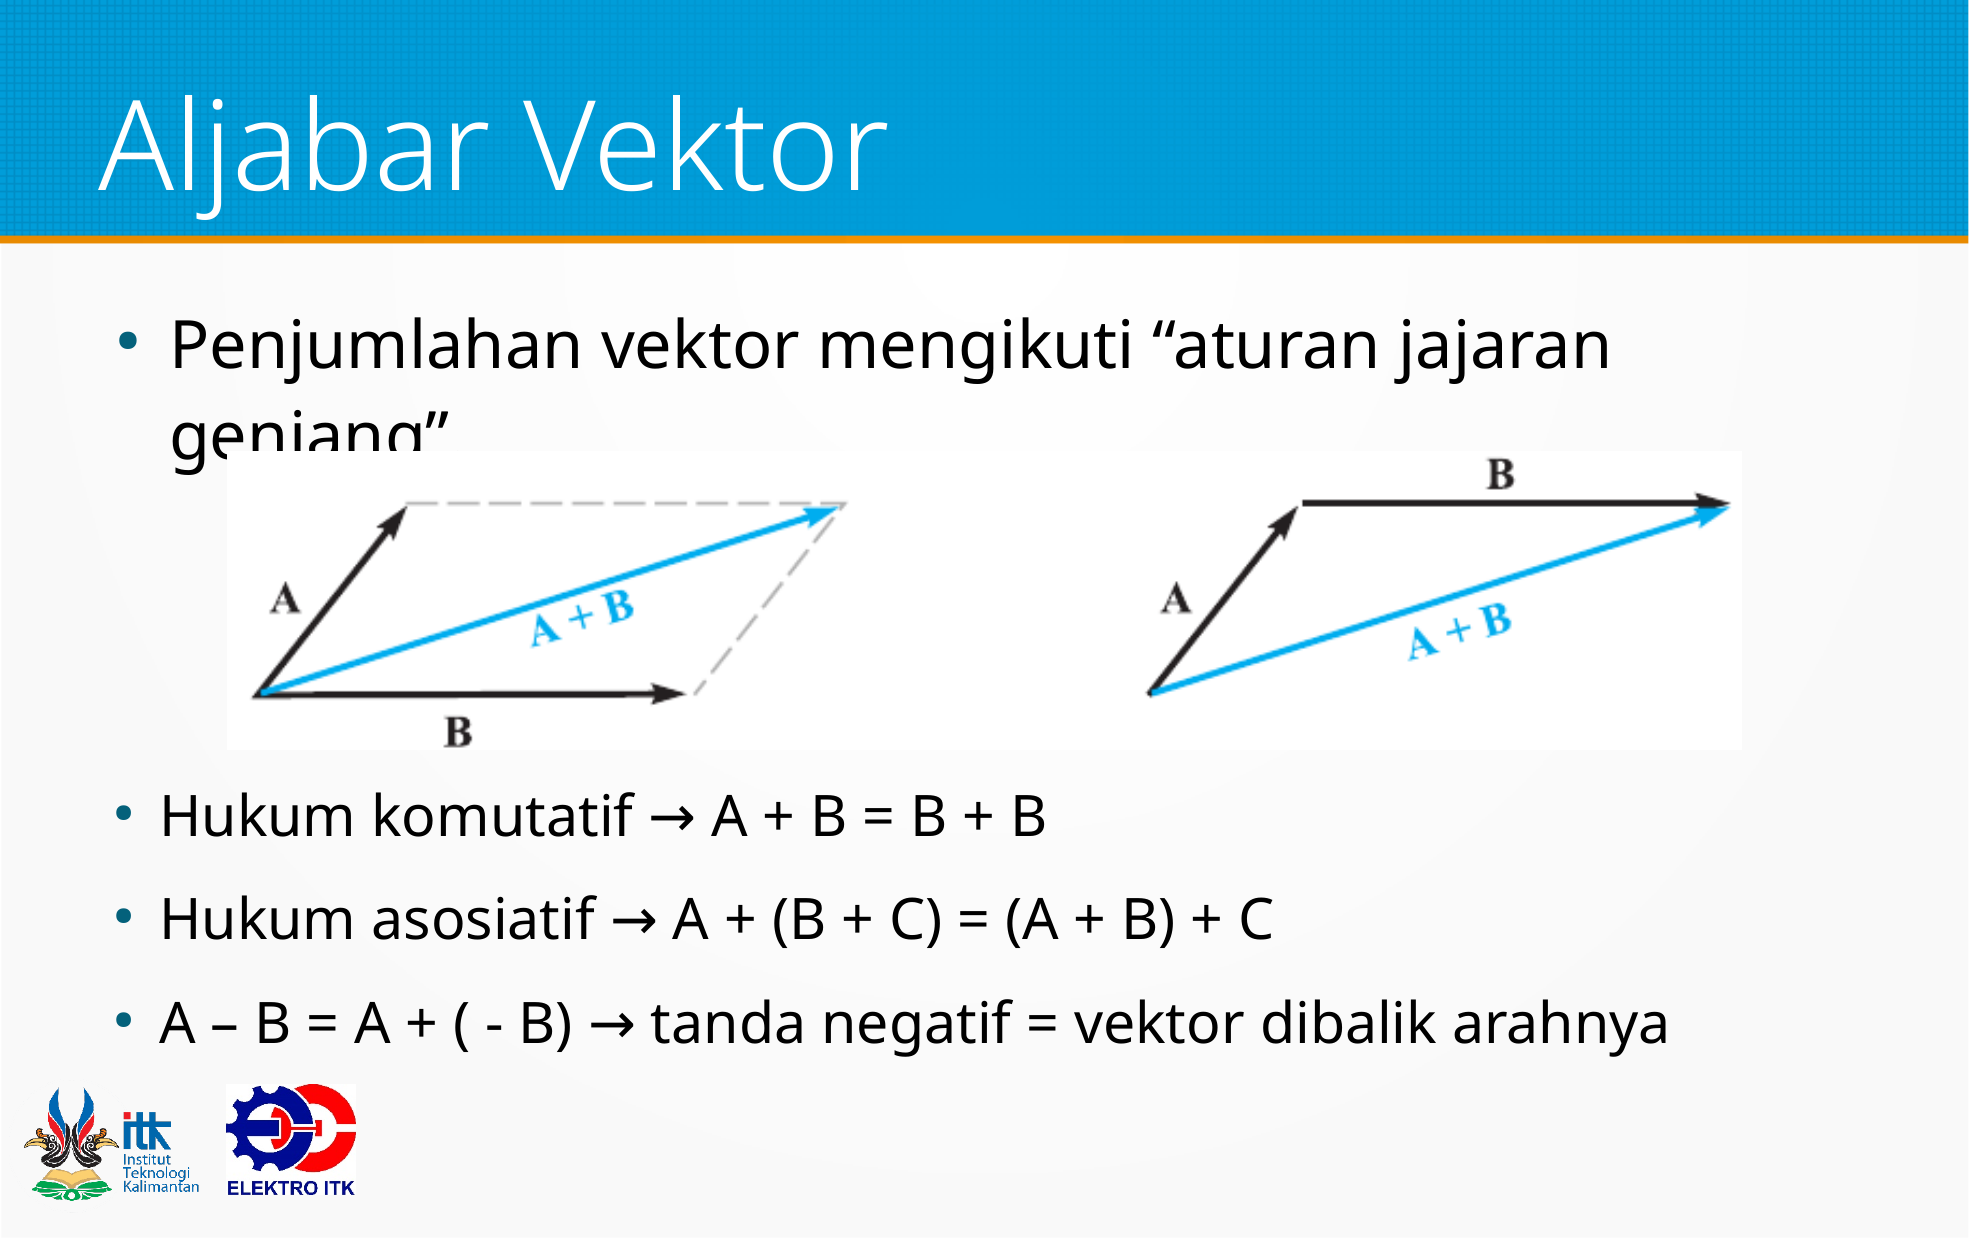

# Aljabar Vektor
Penjumlahan vektor mengikuti “aturan jajaran genjang”.
Hukum komutatif → A + B = B + B
Hukum asosiatif → A + (B + C) = (A + B) + C
A – B = A + ( - B) → tanda negatif = vektor dibalik arahnya